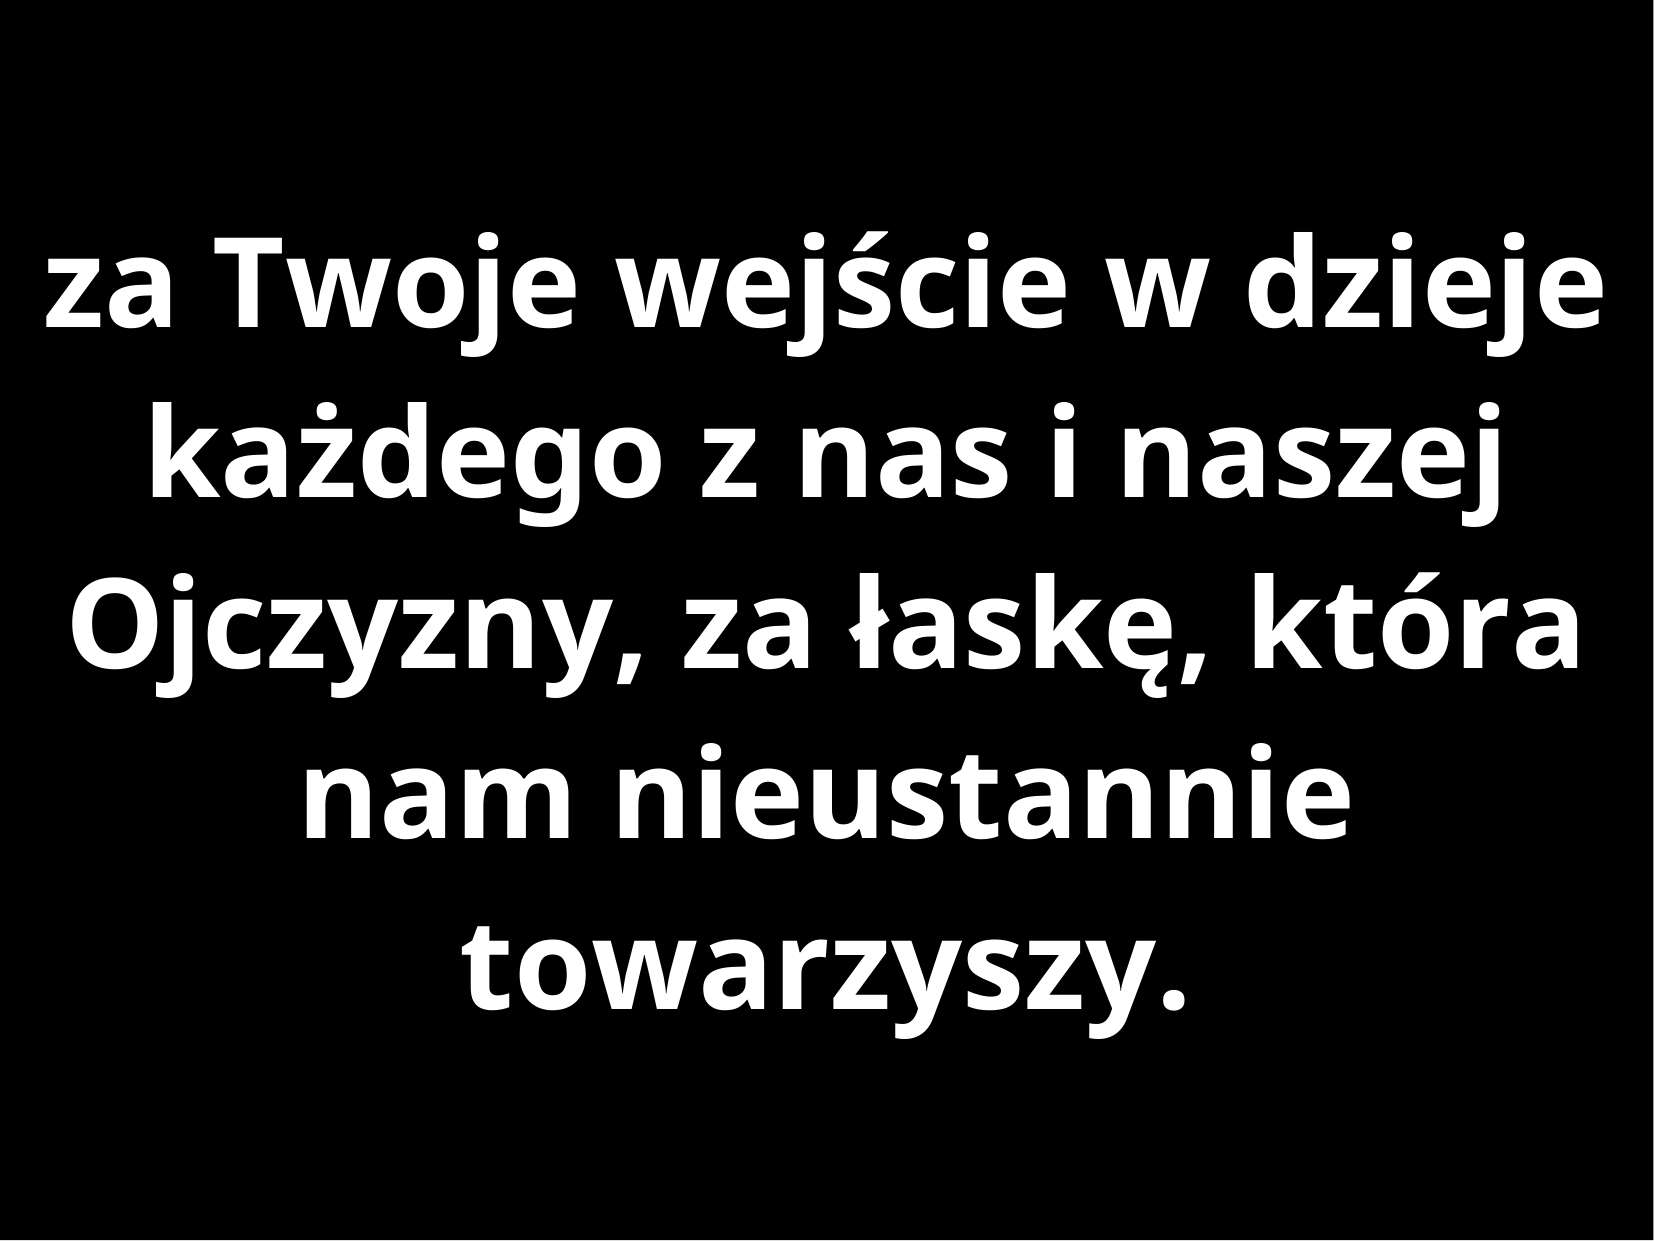

# za Twoje wejście w dzieje każdego z nas i naszej Ojczyzny, za łaskę, która nam nieustannie towarzyszy.